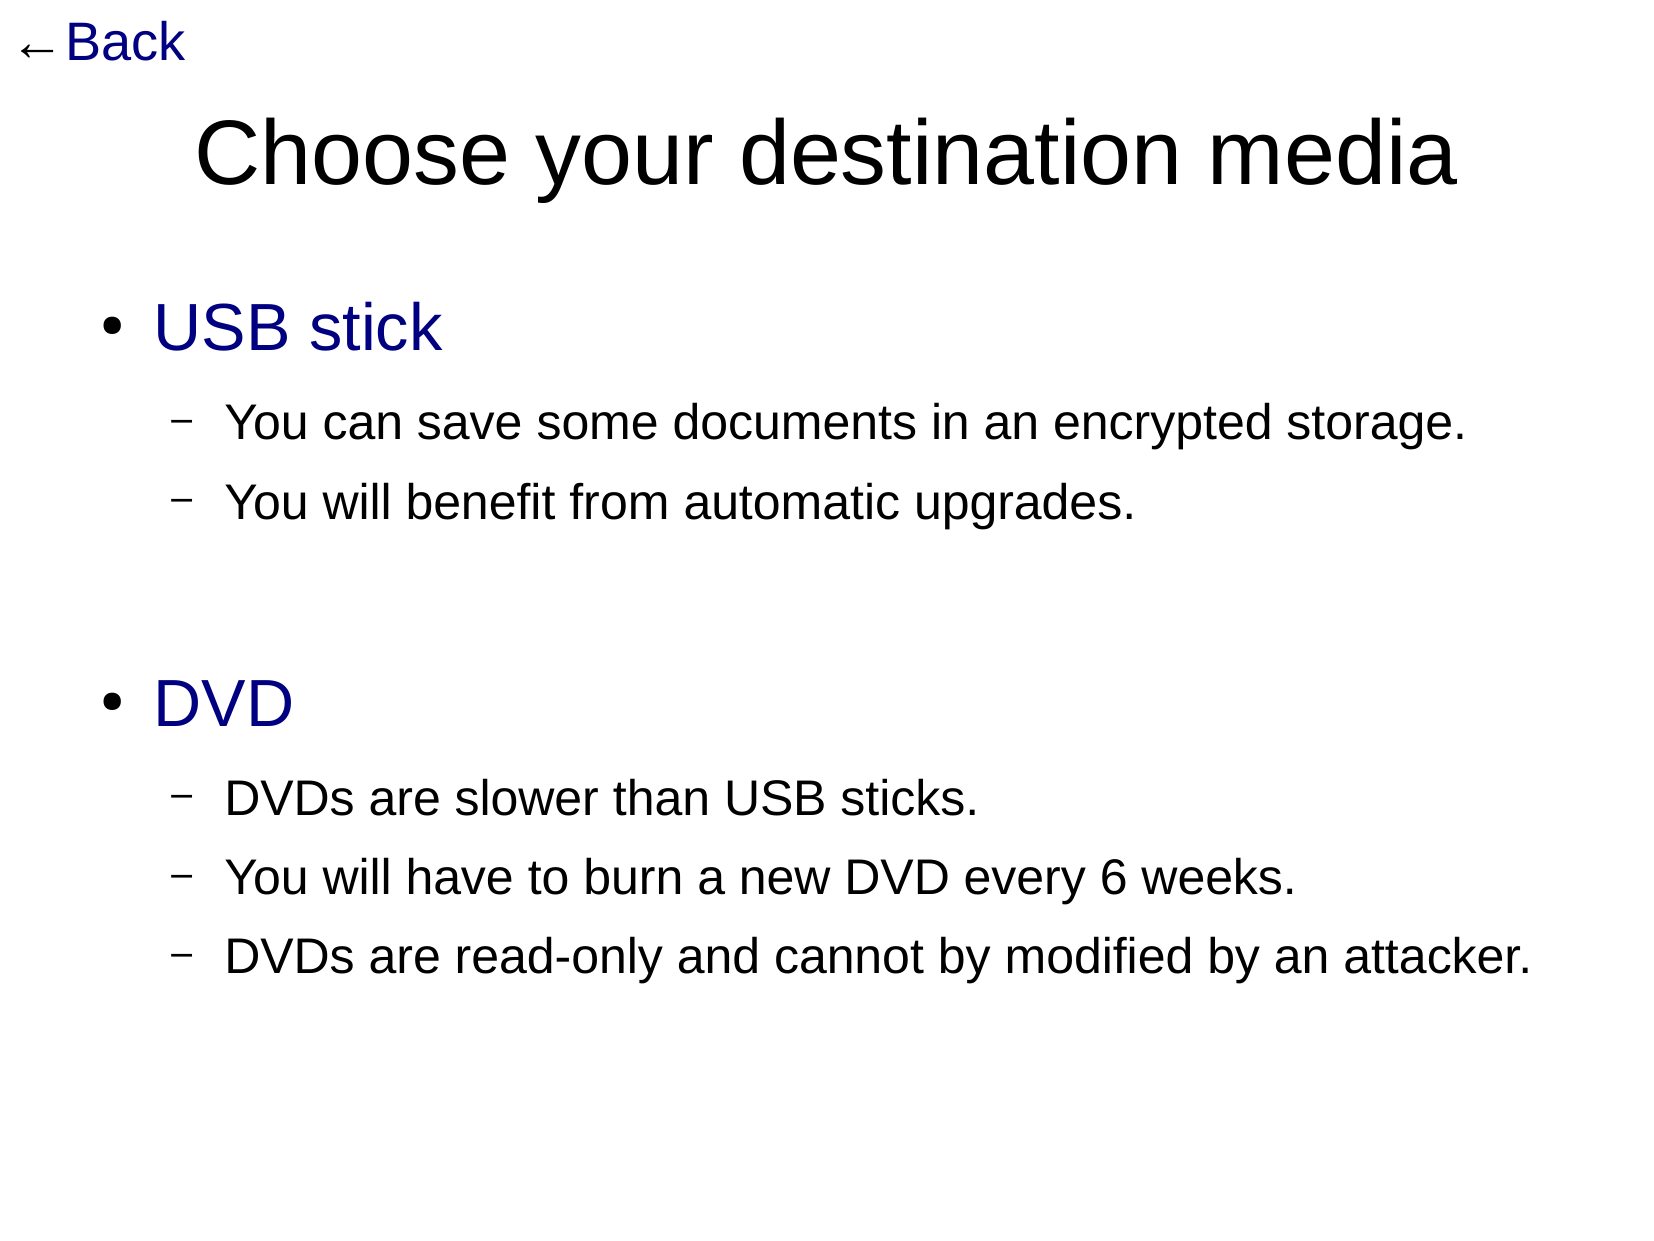

←Back
# Choose your destination media
USB stick
You can save some documents in an encrypted storage.
You will benefit from automatic upgrades.
DVD
DVDs are slower than USB sticks.
You will have to burn a new DVD every 6 weeks.
DVDs are read-only and cannot by modified by an attacker.